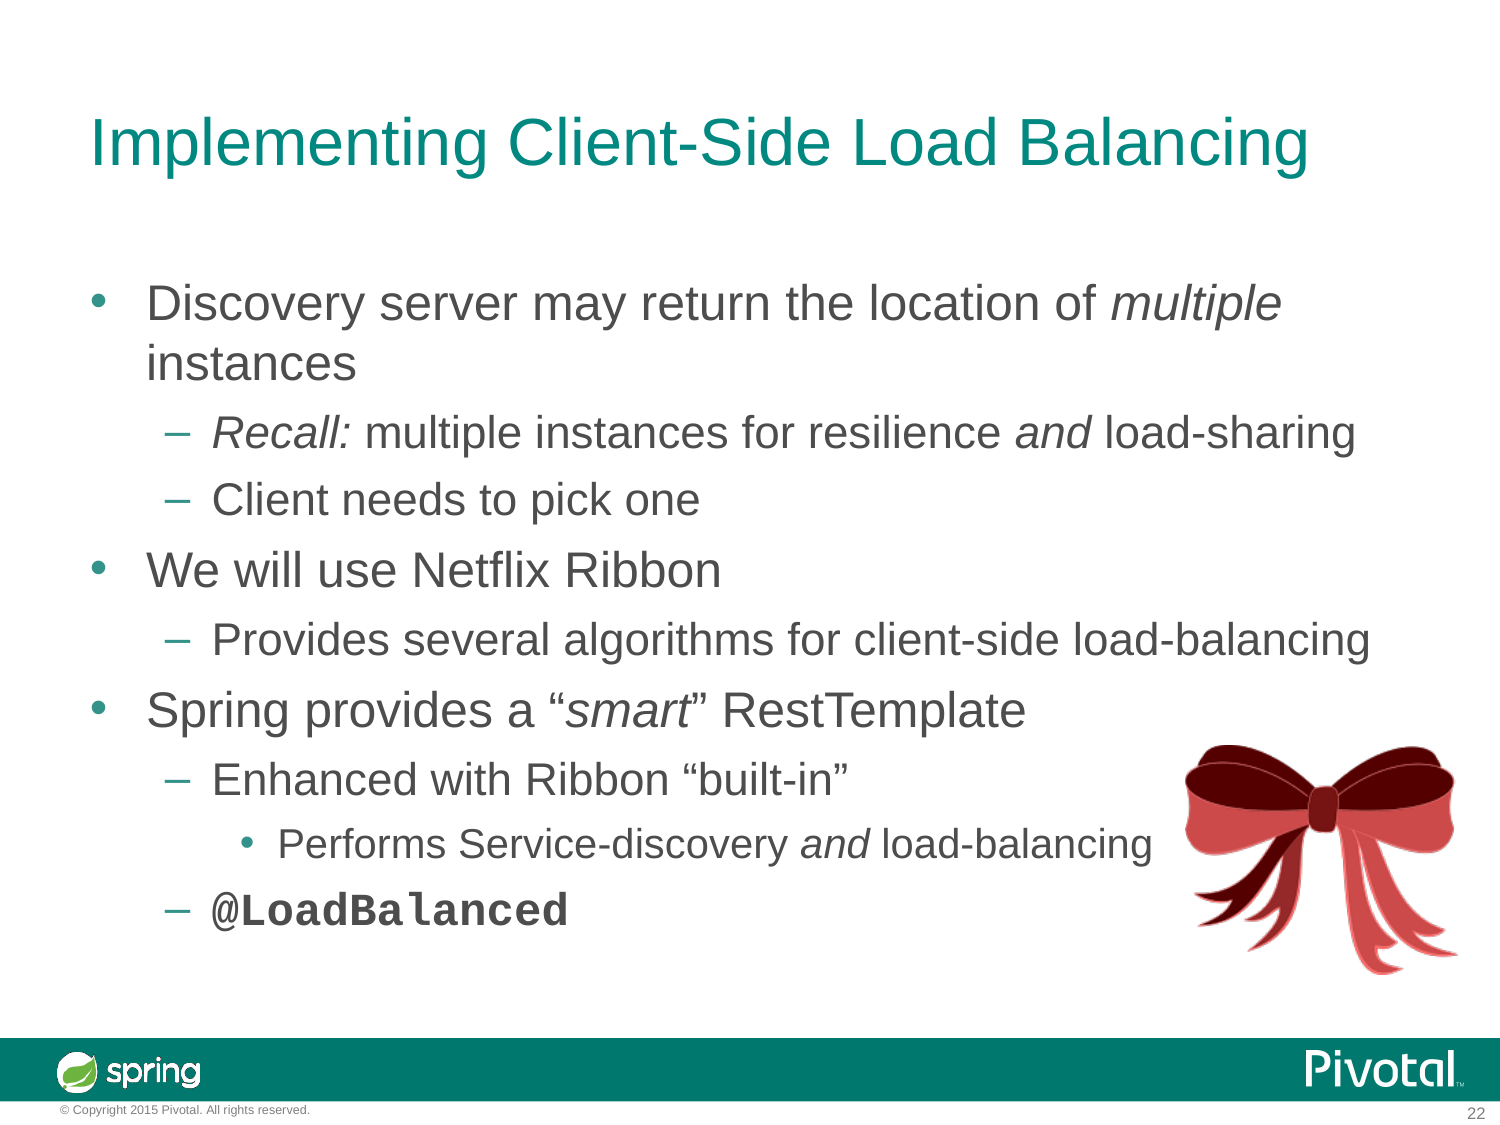

# Implementing Client-Side Load Balancing
Discovery server may return the location of multiple instances
Recall: multiple instances for resilience and load-sharing
Client needs to pick one
We will use Netflix Ribbon
Provides several algorithms for client-side load-balancing
Spring provides a “smart” RestTemplate
Enhanced with Ribbon “built-in”
Performs Service-discovery and load-balancing
@LoadBalanced